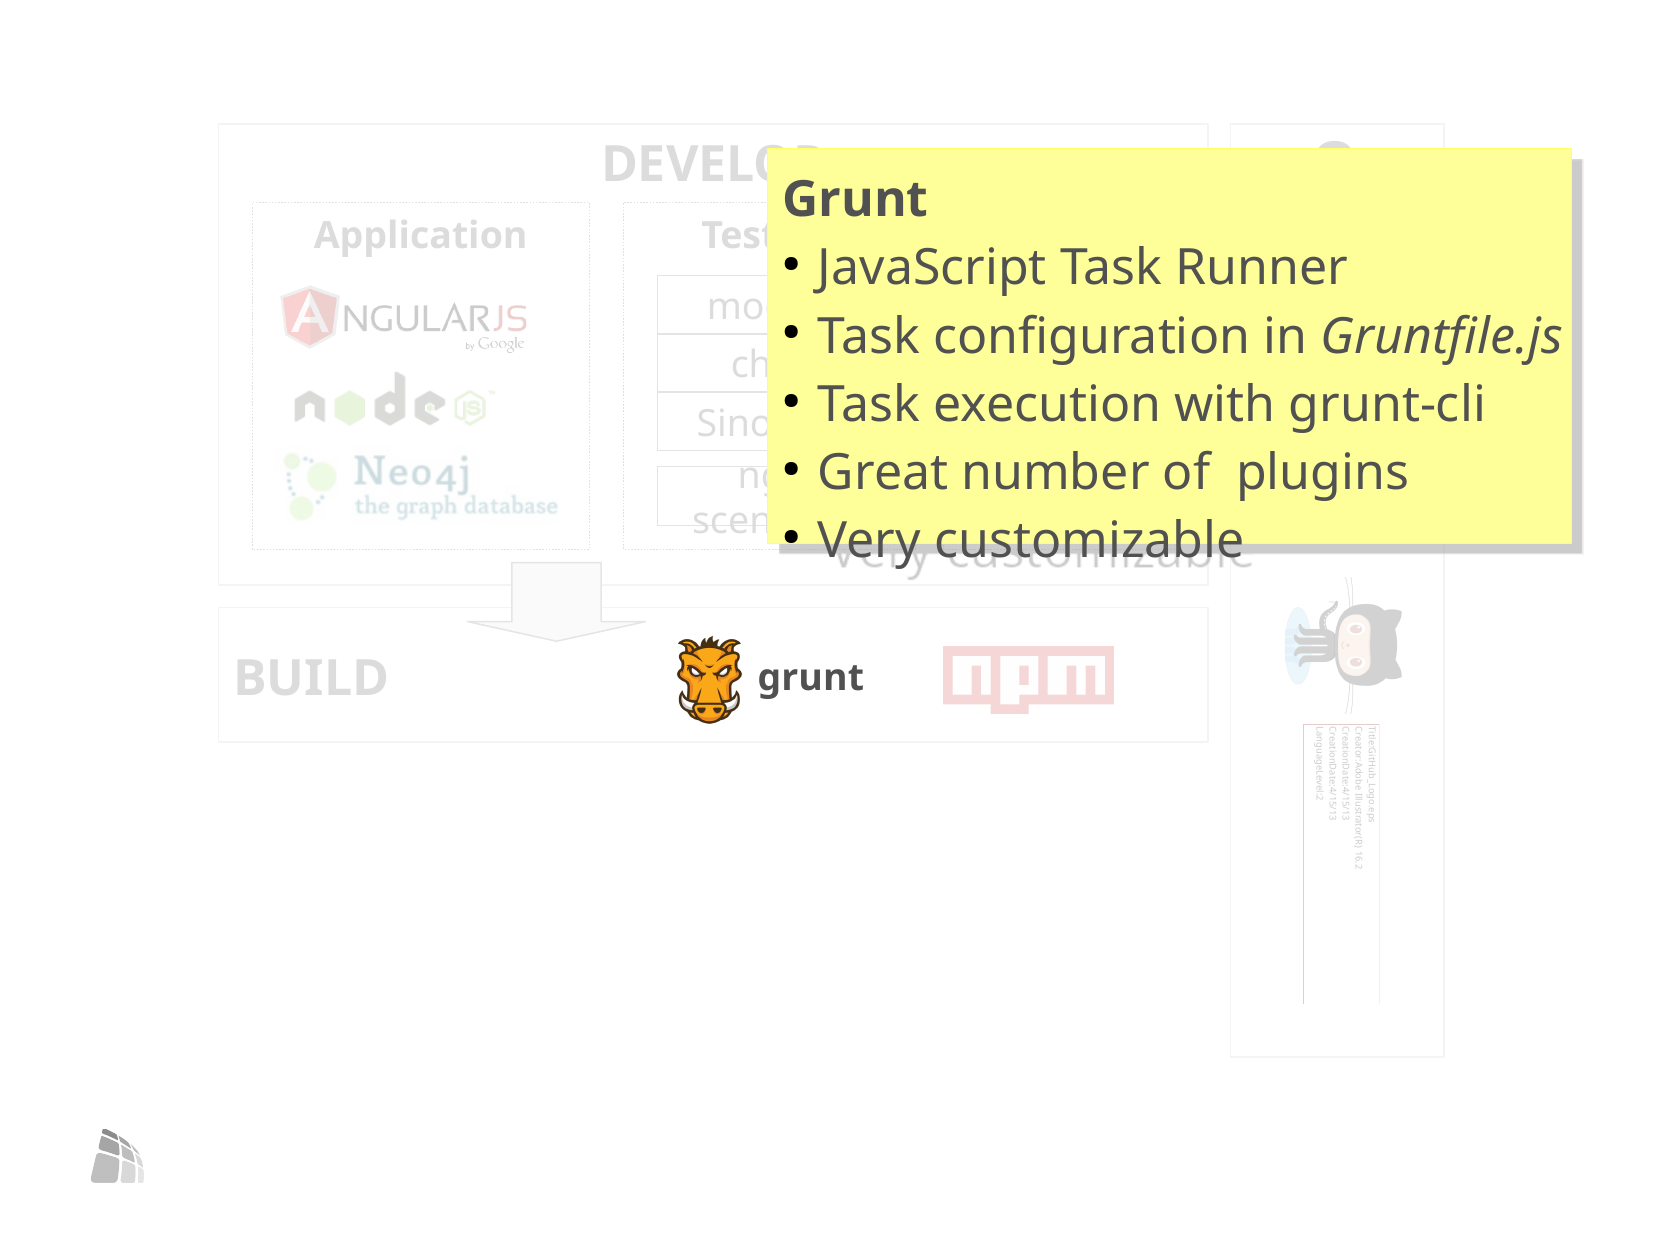

DEVELOP
COLLABORATE
Grunt
JavaScript Task Runner
Task configuration in Gruntfile.js
Task execution with grunt-cli
Great number of plugins
Very customizable
Application
Testing
Tools
mocha
karma
chai
jshint
Sinon.JS
less
ng-scenario
BUILD
grunt